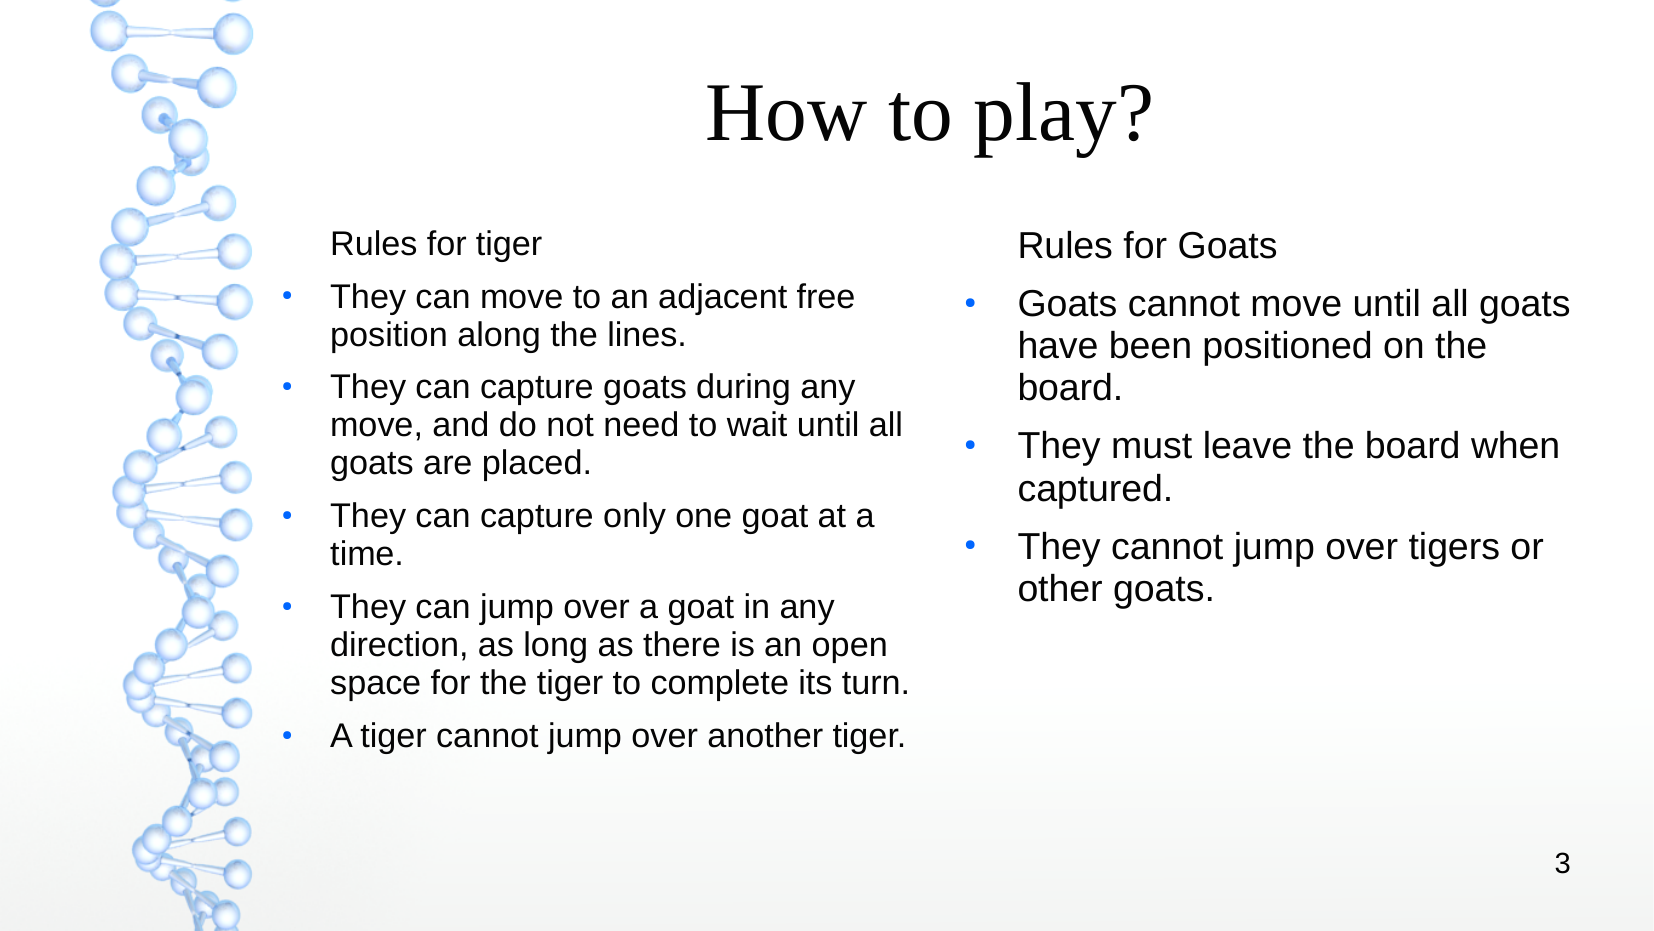

# How to play?
Rules for tiger
They can move to an adjacent free position along the lines.
They can capture goats during any move, and do not need to wait until all goats are placed.
They can capture only one goat at a time.
They can jump over a goat in any direction, as long as there is an open space for the tiger to complete its turn.
A tiger cannot jump over another tiger.
Rules for Goats
Goats cannot move until all goats have been positioned on the board.
They must leave the board when captured.
They cannot jump over tigers or other goats.
3